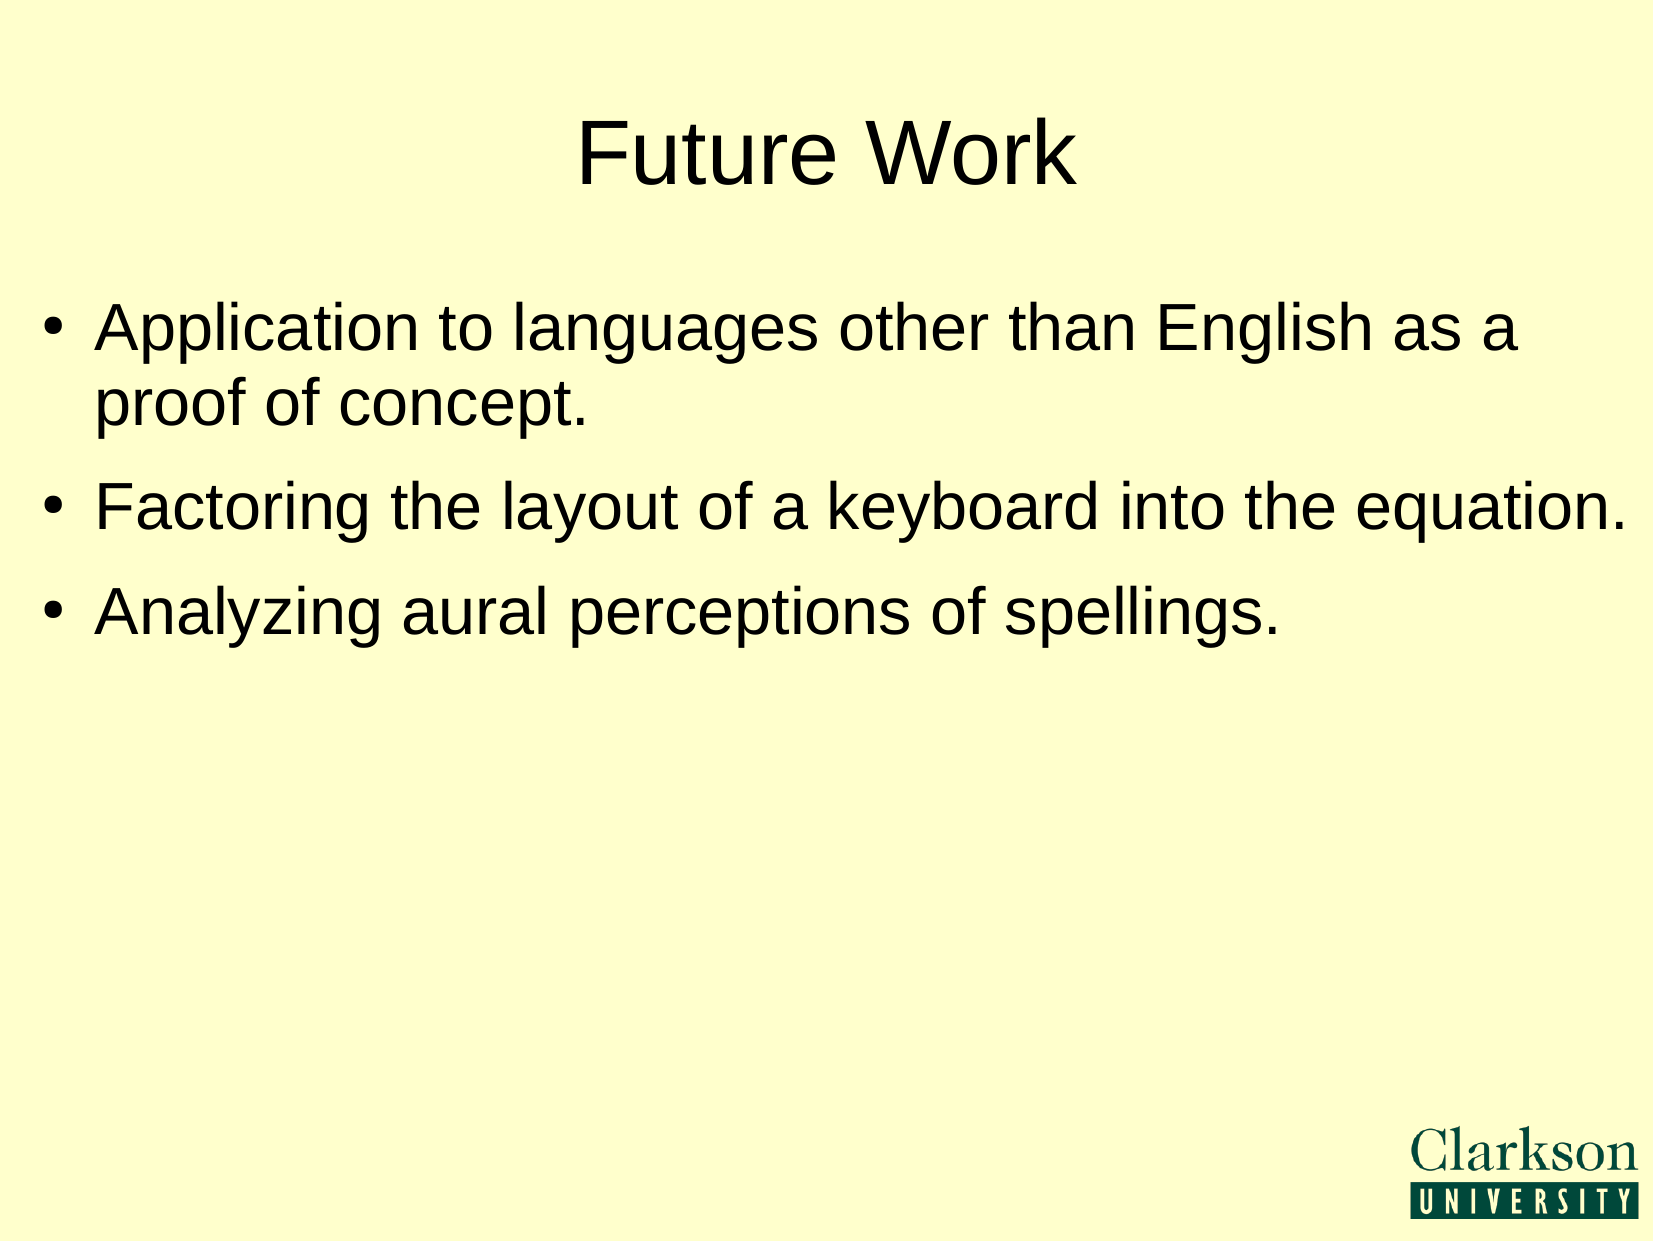

# Future Work
Application to languages other than English as a proof of concept.
Factoring the layout of a keyboard into the equation.
Analyzing aural perceptions of spellings.